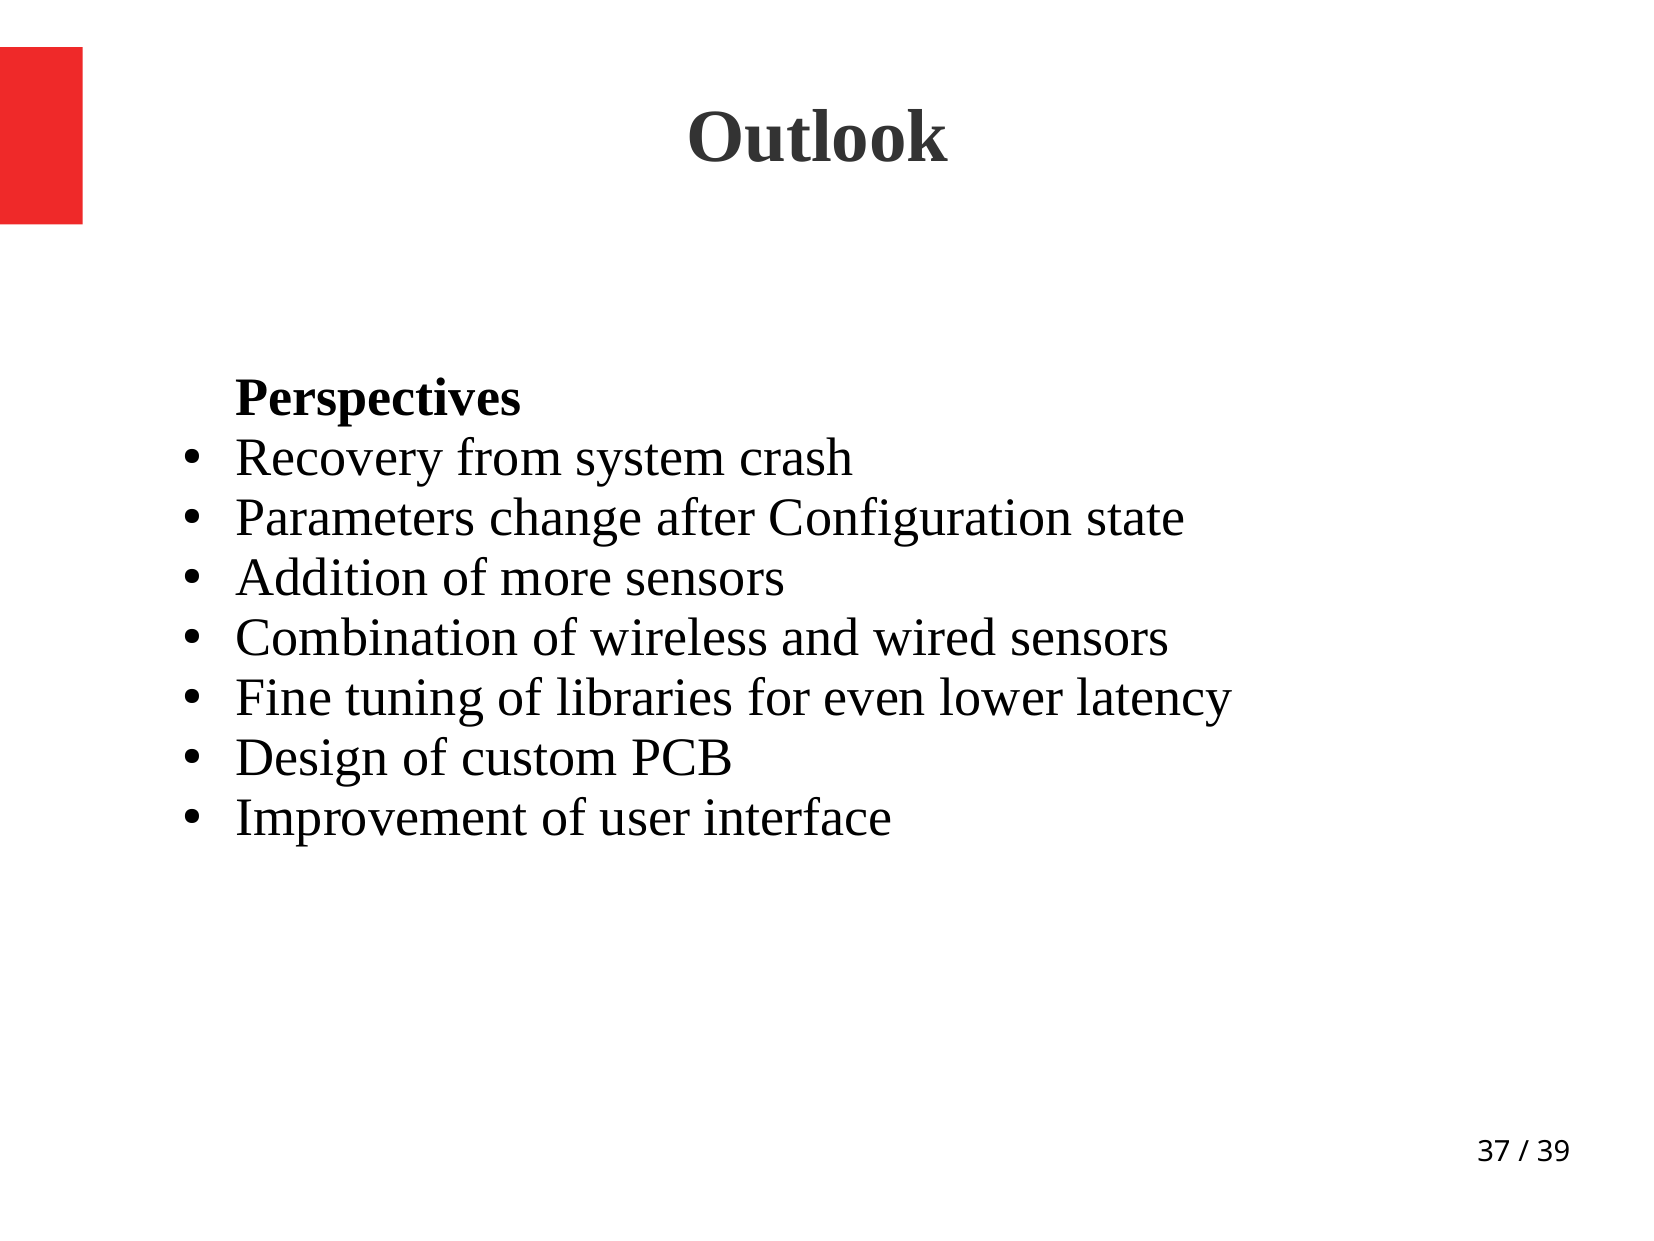

# Outlook
Perspectives
Recovery from system crash
Parameters change after Configuration state
Addition of more sensors
Combination of wireless and wired sensors
Fine tuning of libraries for even lower latency
Design of custom PCB
Improvement of user interface
37